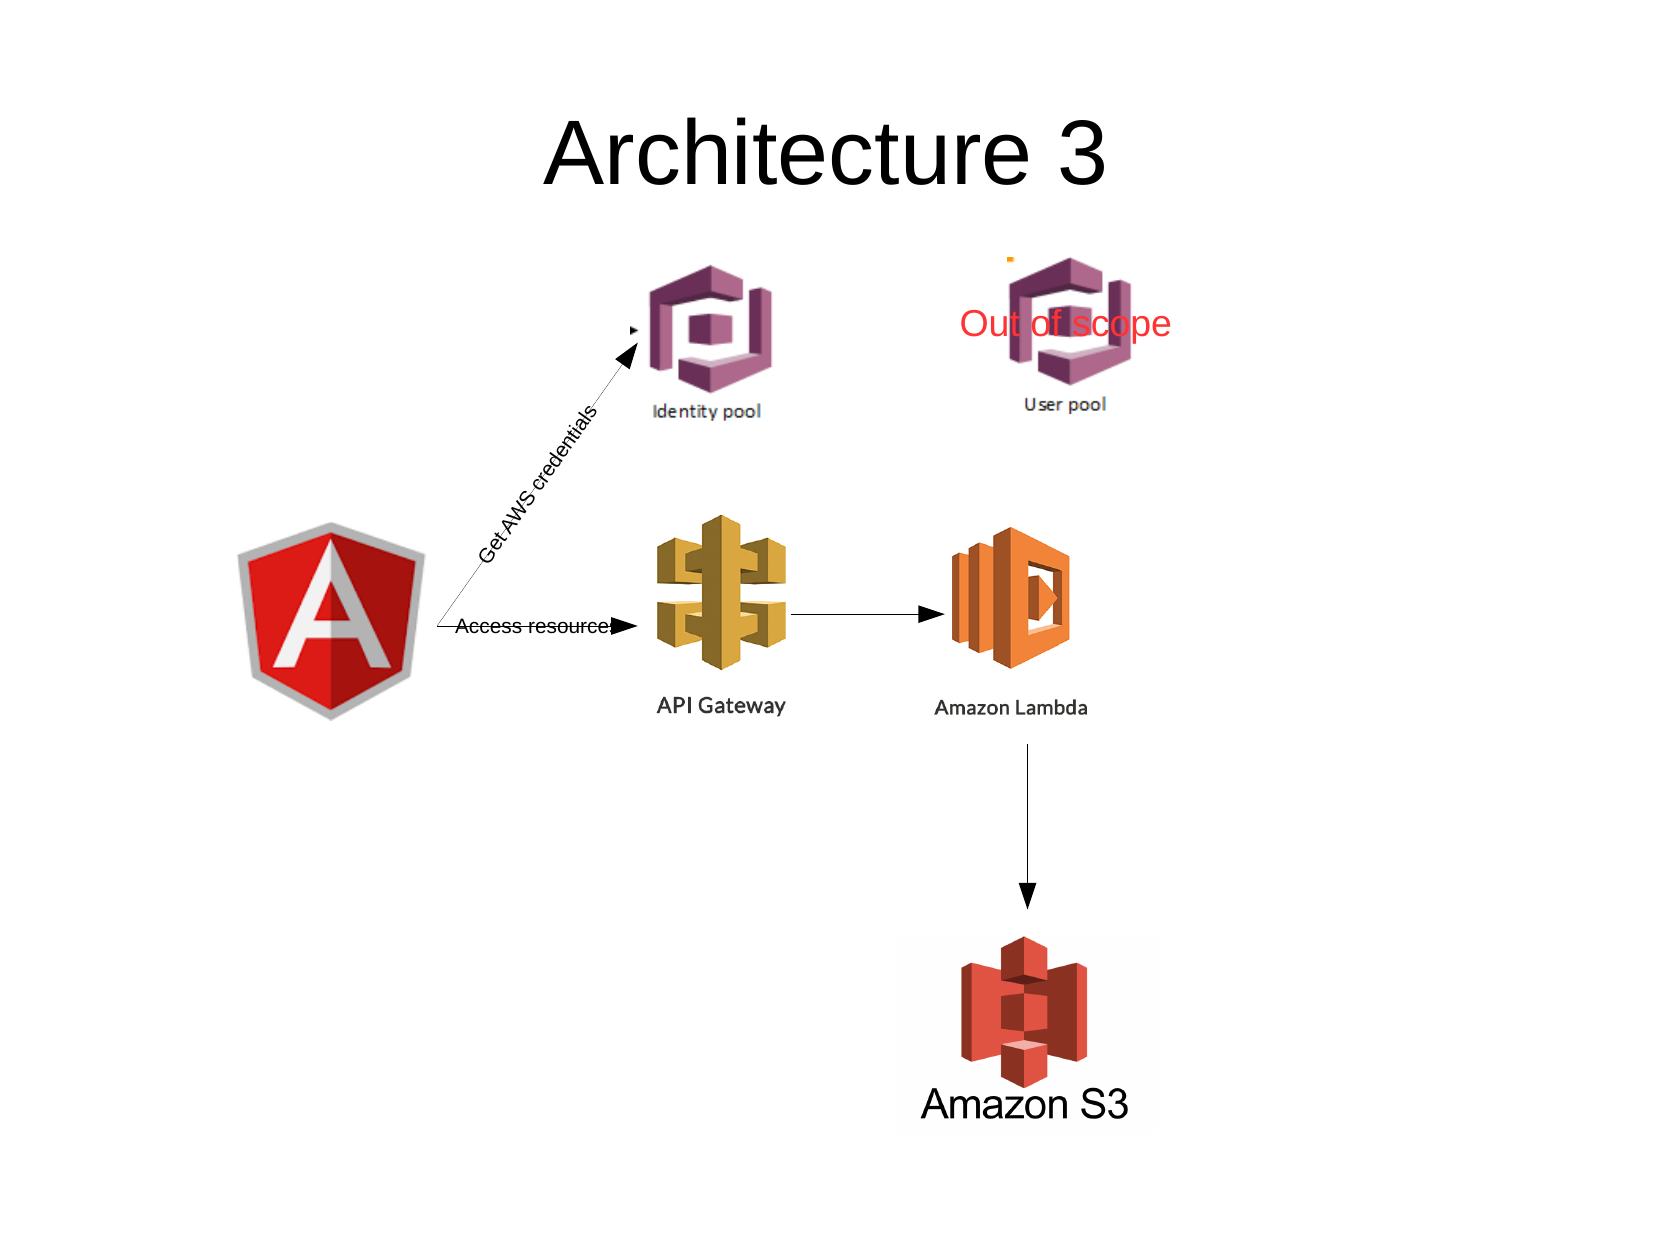

# Architecture 3
Out of scope
Get AWS credentials
Access resources